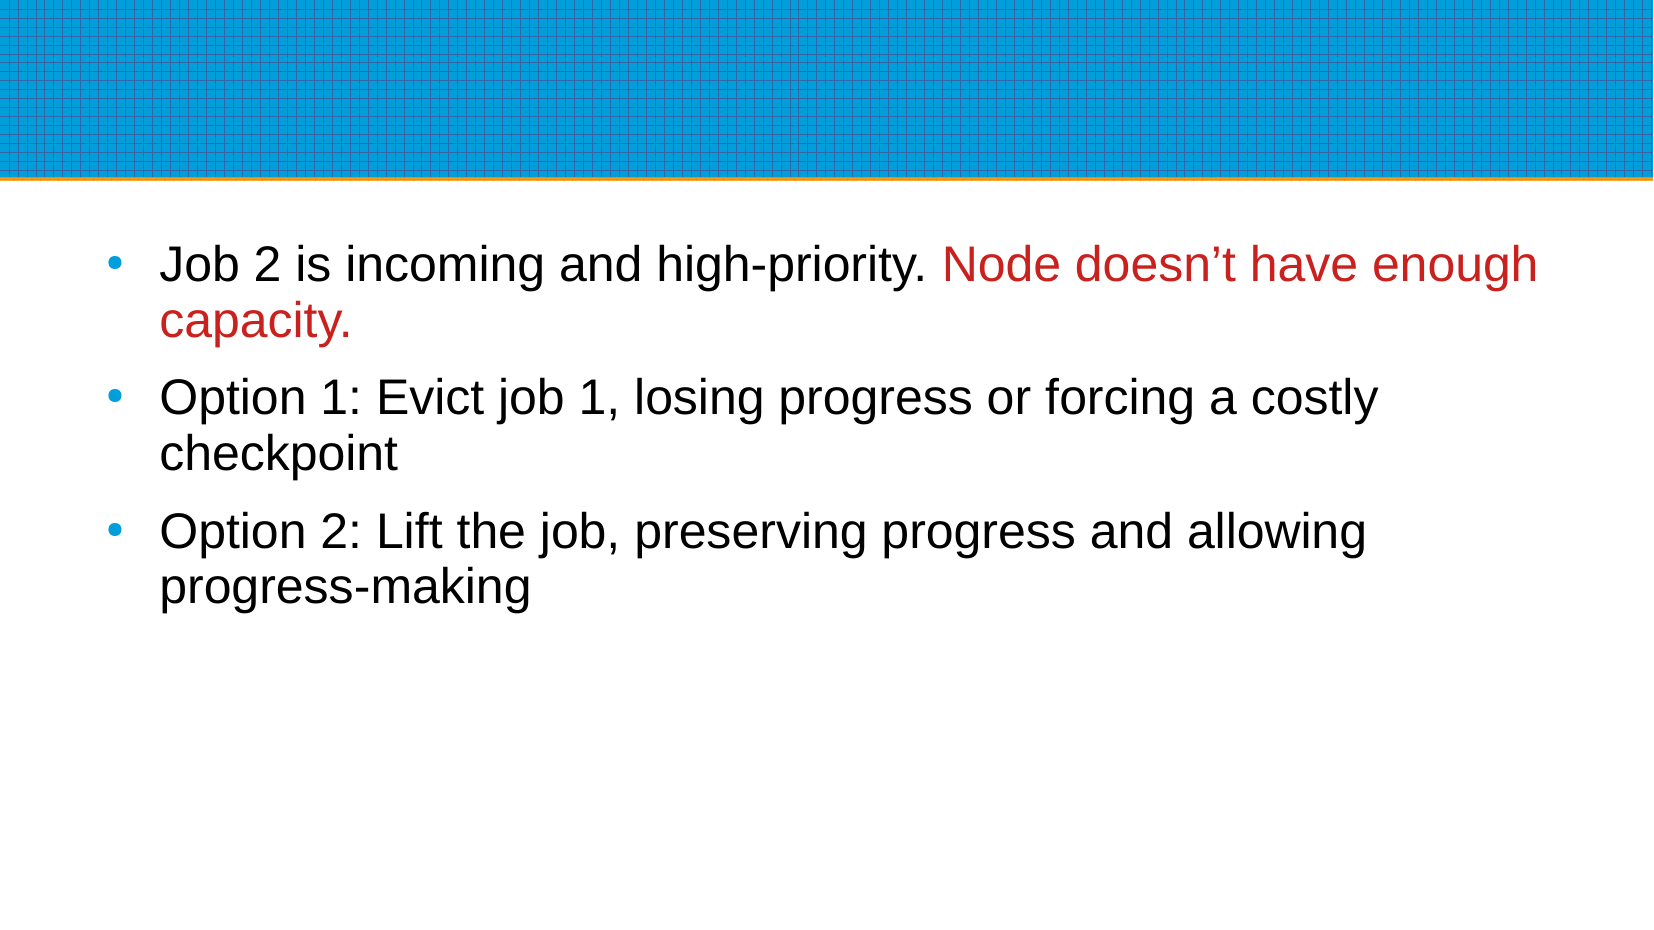

# Job 2 is incoming and high-priority. Node doesn’t have enough capacity.
Option 1: Evict job 1, losing progress or forcing a costly checkpoint
Option 2: Lift the job, preserving progress and allowing progress-making